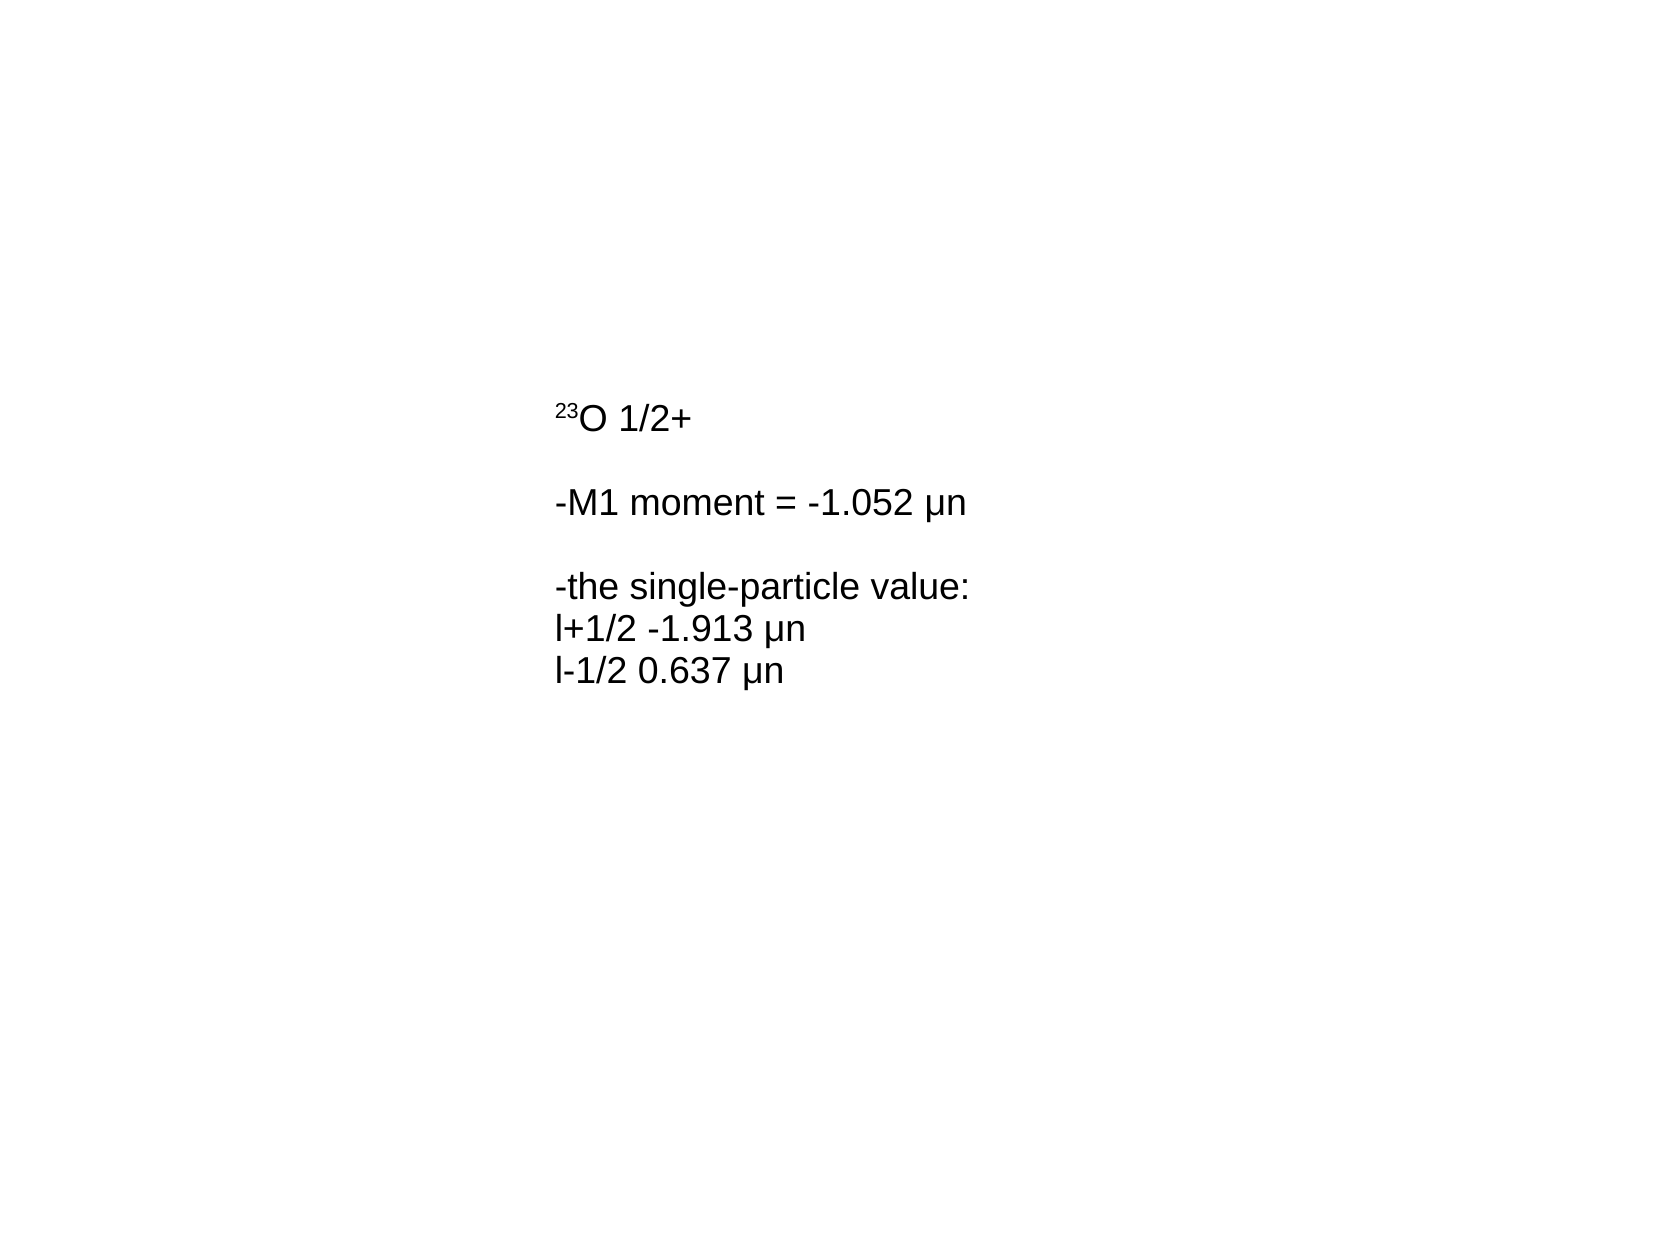

23O 1/2+
-M1 moment = -1.052 μn
-the single-particle value:
l+1/2 -1.913 μn
l-1/2 0.637 μn